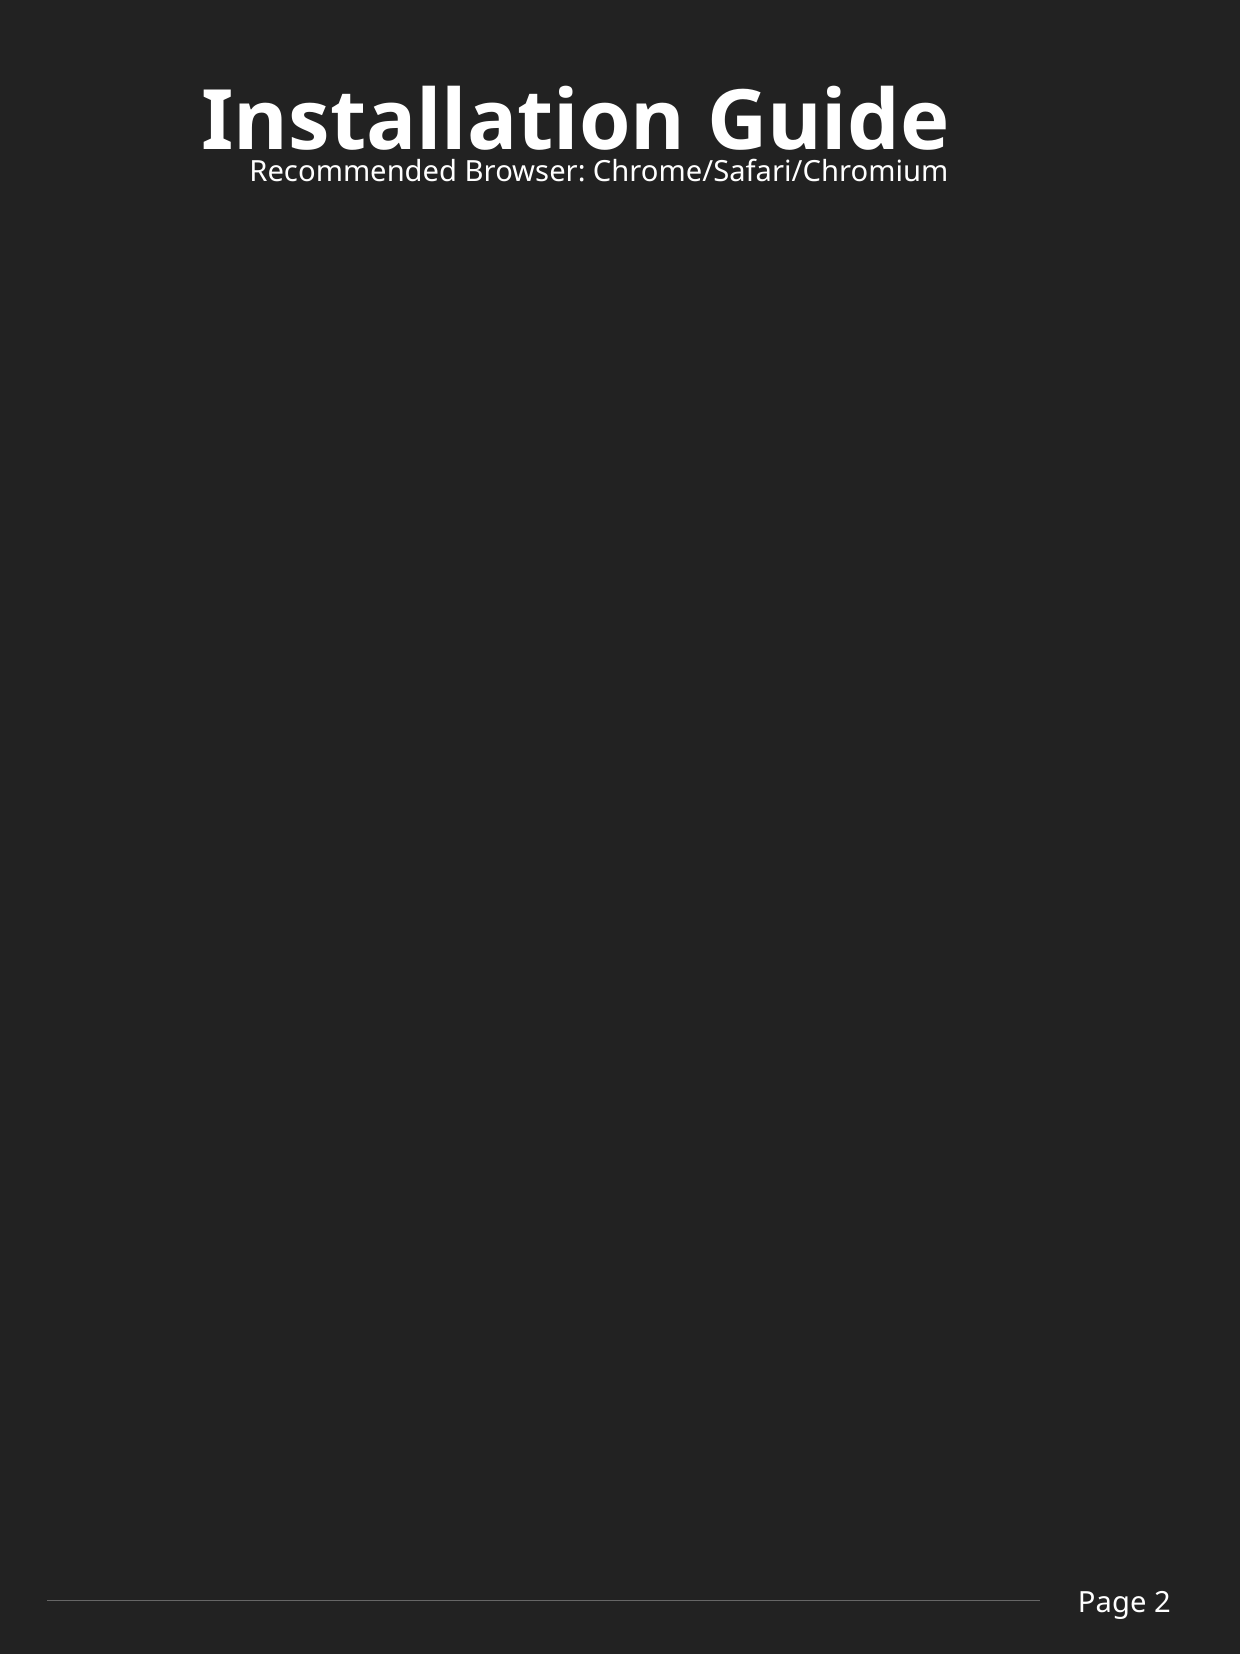

Installation Guide
Recommended Browser: Chrome/Safari/Chromium
Page 2